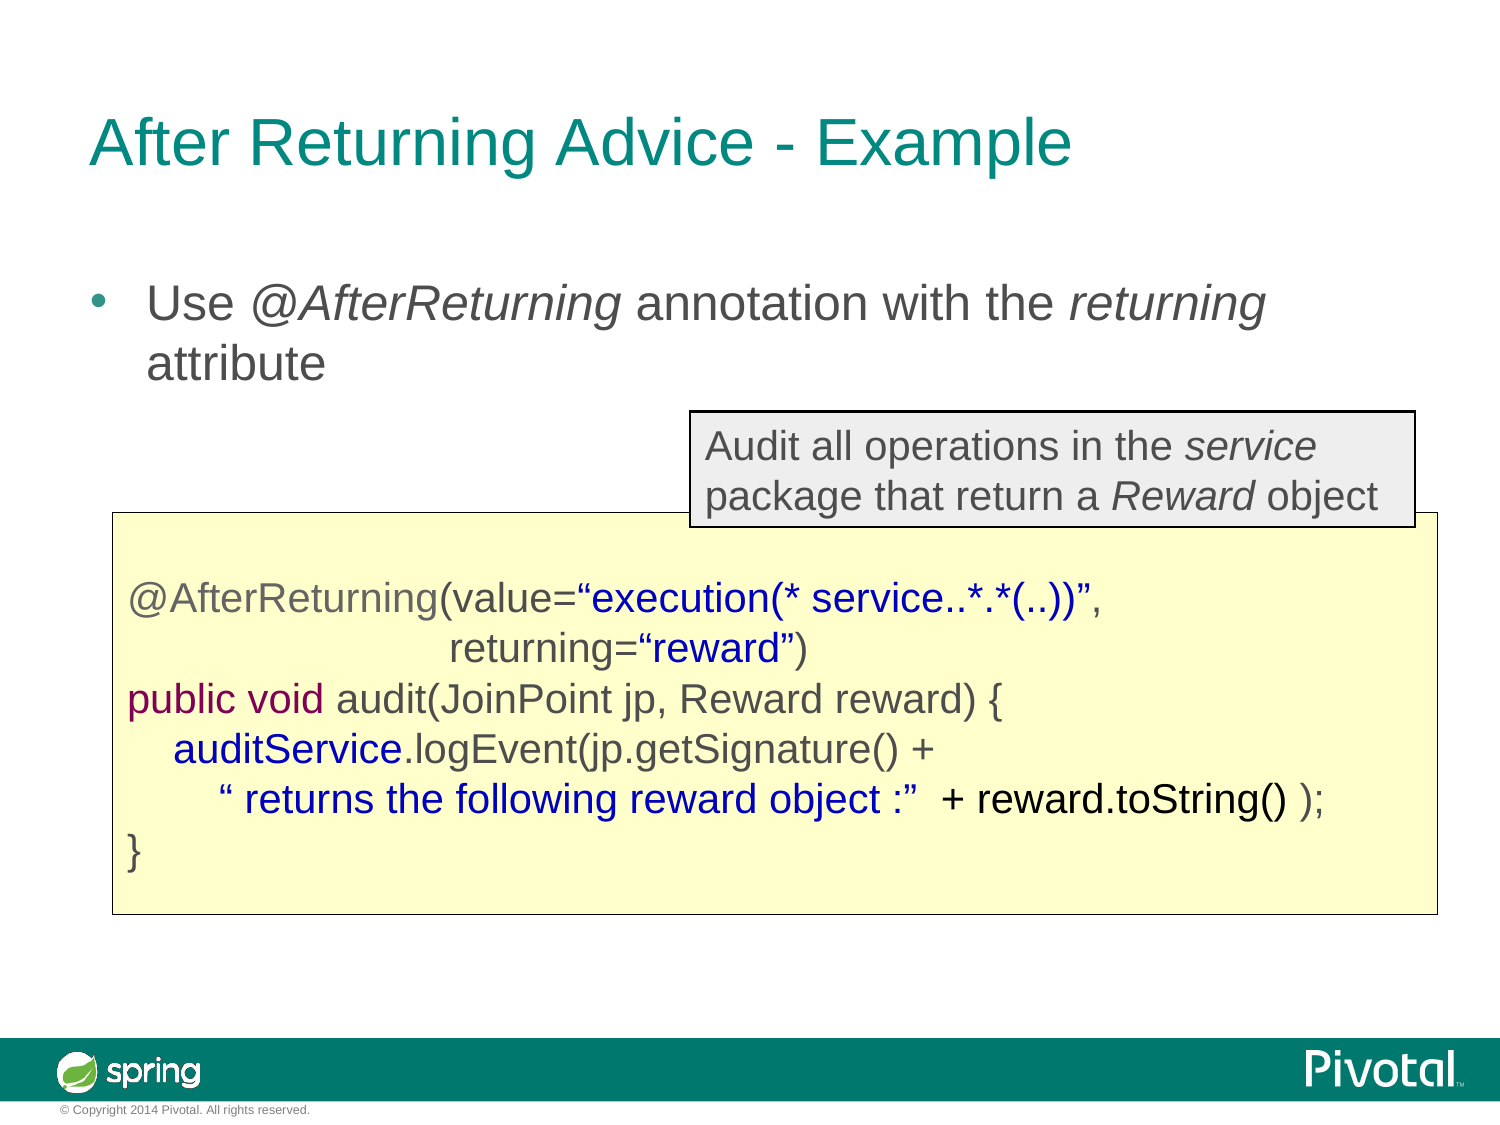

# After Returning Advice - Example
Use @AfterReturning annotation with the returning attribute
Audit all operations in the service
package that return a Reward object
@AfterReturning(value=“execution(* service..*.*(..))”,
 returning=“reward”)
public void audit(JoinPoint jp, Reward reward) {
 auditService.logEvent(jp.getSignature() +
 “ returns the following reward object :” + reward.toString() );
}